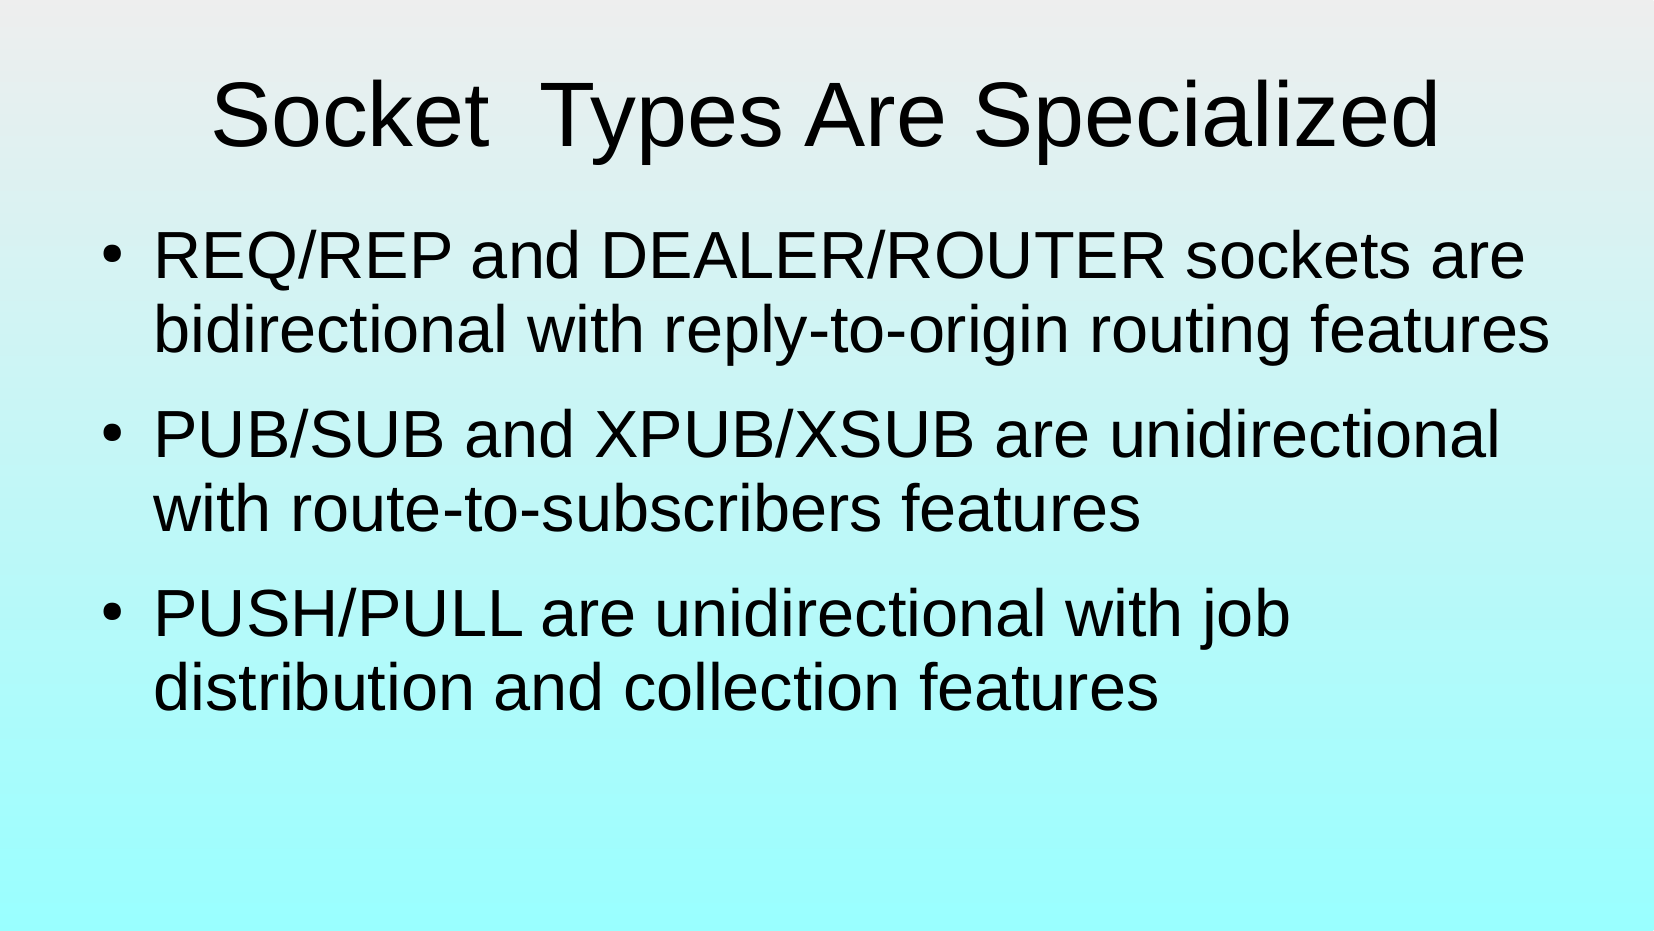

# Socket Types Are Specialized
REQ/REP and DEALER/ROUTER sockets are bidirectional with reply-to-origin routing features
PUB/SUB and XPUB/XSUB are unidirectional with route-to-subscribers features
PUSH/PULL are unidirectional with job distribution and collection features